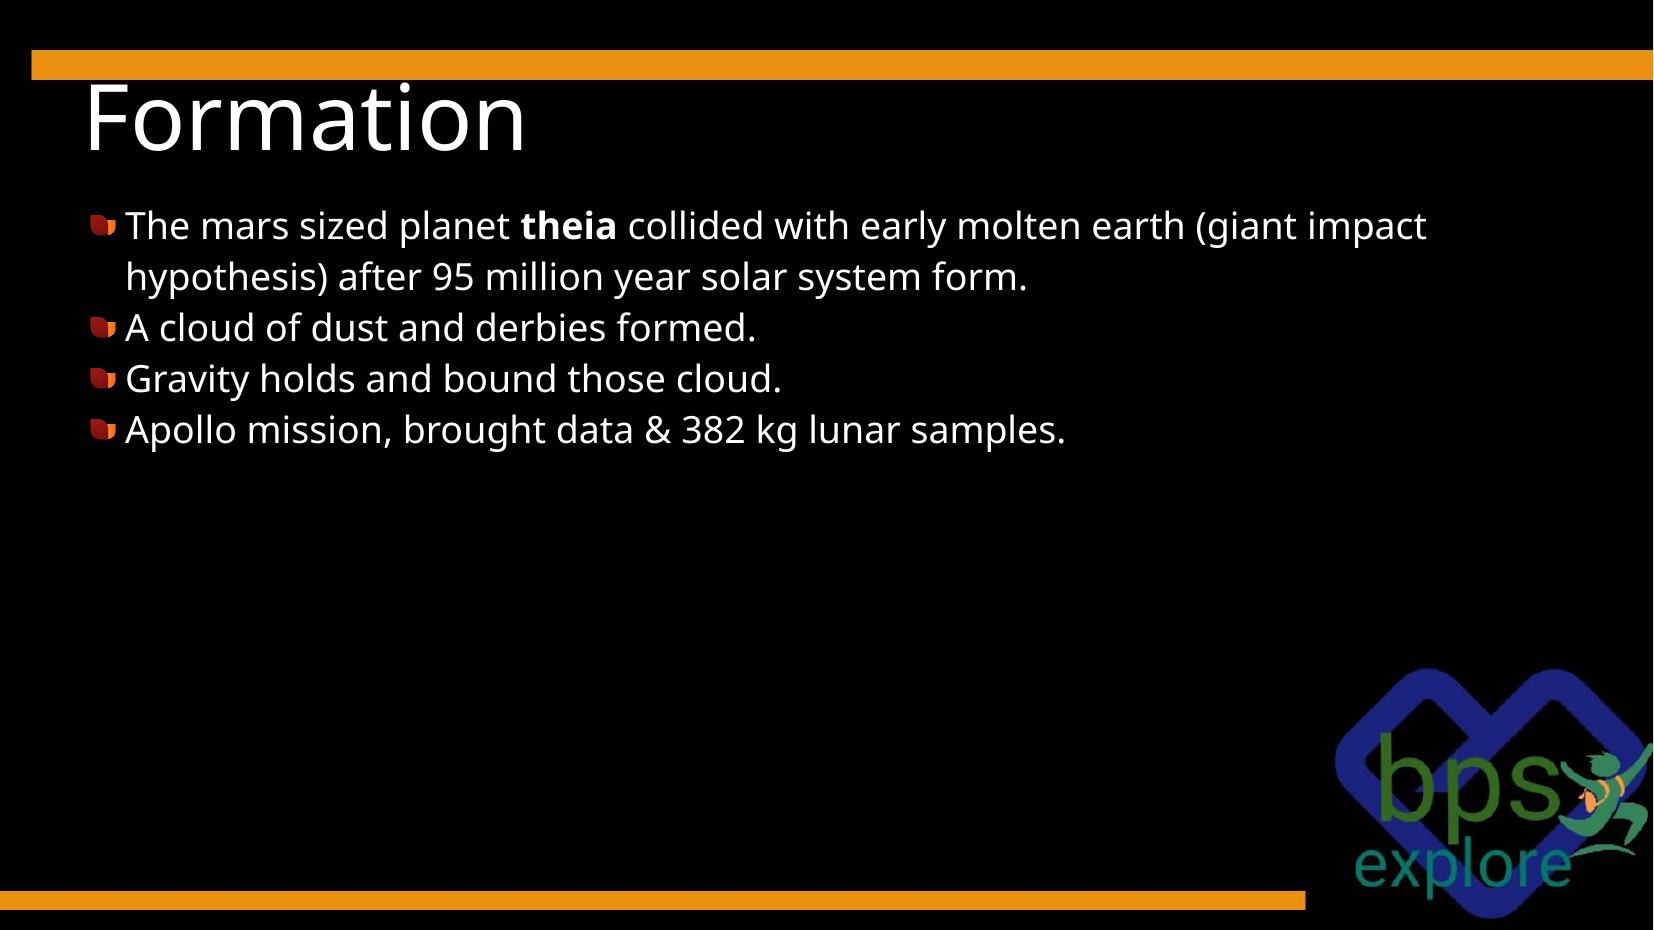

# Formation
The mars sized planet theia collided with early molten earth (giant impact hypothesis) after 95 million year solar system form.
A cloud of dust and derbies formed.
Gravity holds and bound those cloud.
Apollo mission, brought data & 382 kg lunar samples.